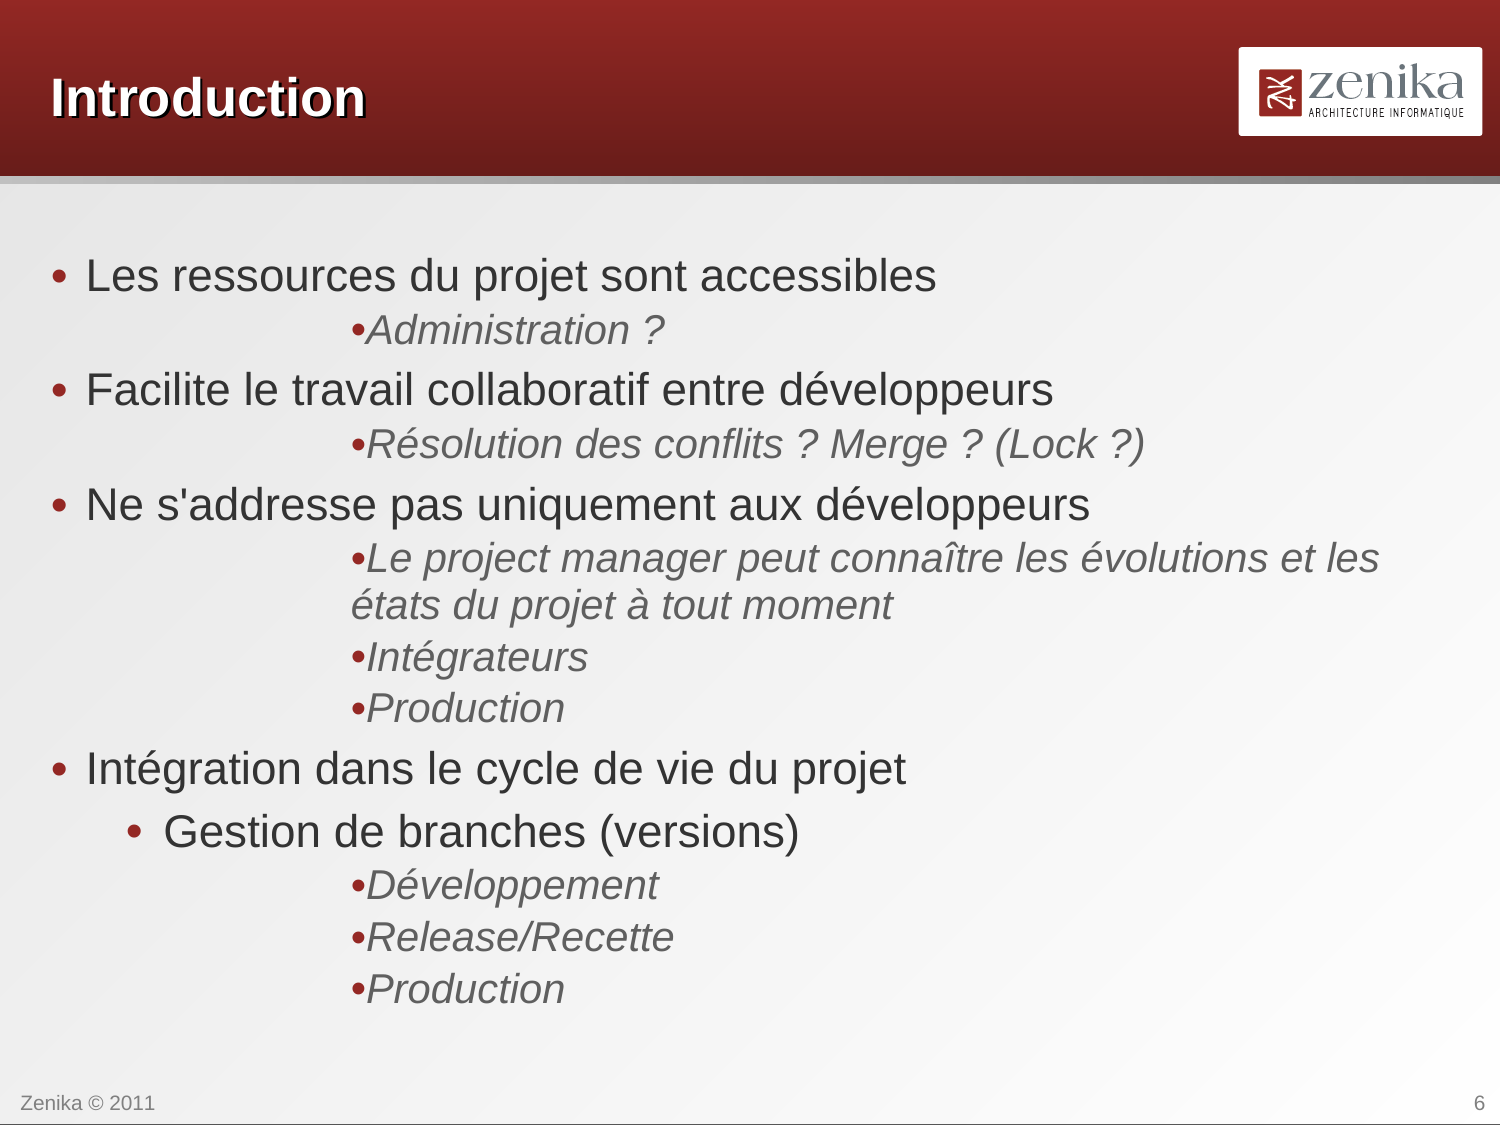

# Introduction
Les ressources du projet sont accessibles
Administration ?
Facilite le travail collaboratif entre développeurs
Résolution des conflits ? Merge ? (Lock ?)
Ne s'addresse pas uniquement aux développeurs
Le project manager peut connaître les évolutions et les états du projet à tout moment
Intégrateurs
Production
Intégration dans le cycle de vie du projet
Gestion de branches (versions)
Développement
Release/Recette
Production